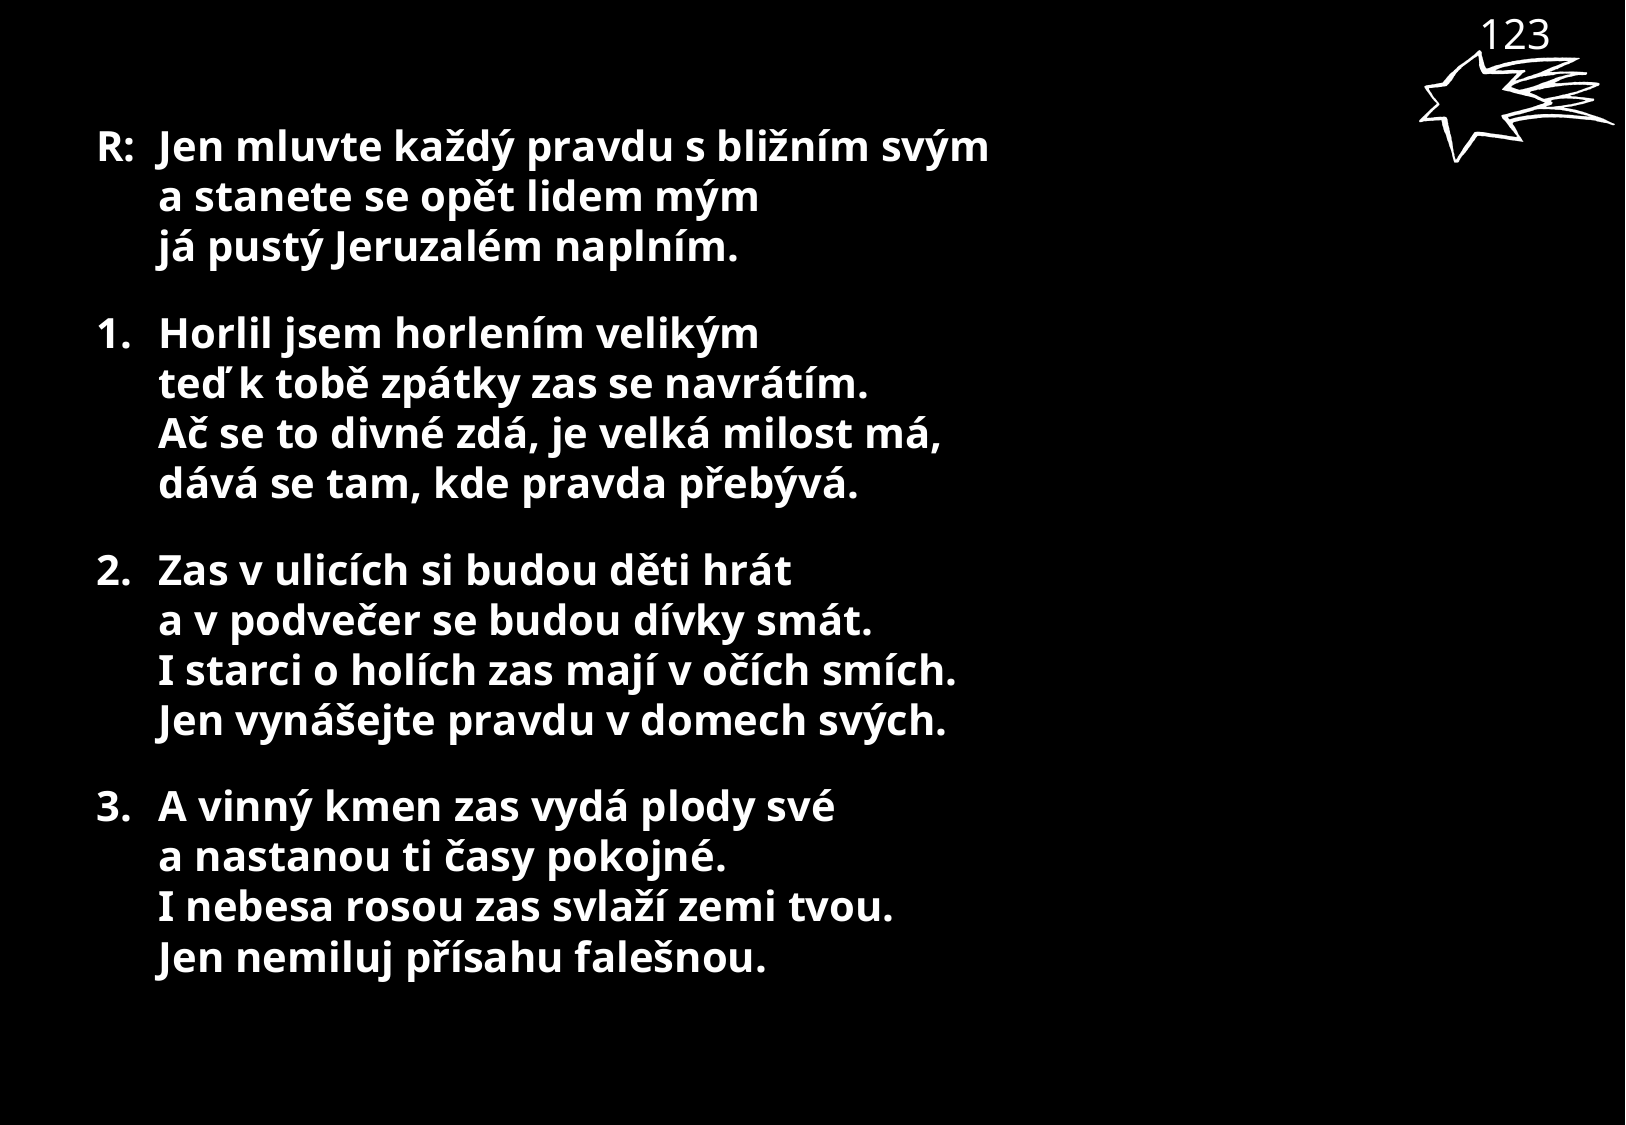

123
# R: 	Jen mluvte každý pravdu s bližním svým a stanete se opět lidem mým já pustý Jeruzalém naplním.
1. 	Horlil jsem horlením velikým
teď k tobě zpátky zas se navrátím.
Ač se to divné zdá, je velká milost má,
dává se tam, kde pravda přebývá.
2. 	Zas v ulicích si budou děti hrát
a v podvečer se budou dívky smát.
I starci o holích zas mají v očích smích.
Jen vynášejte pravdu v domech svých.
3. 	A vinný kmen zas vydá plody své
a nastanou ti časy pokojné.
I nebesa rosou zas svlaží zemi tvou.
Jen nemiluj přísahu falešnou.